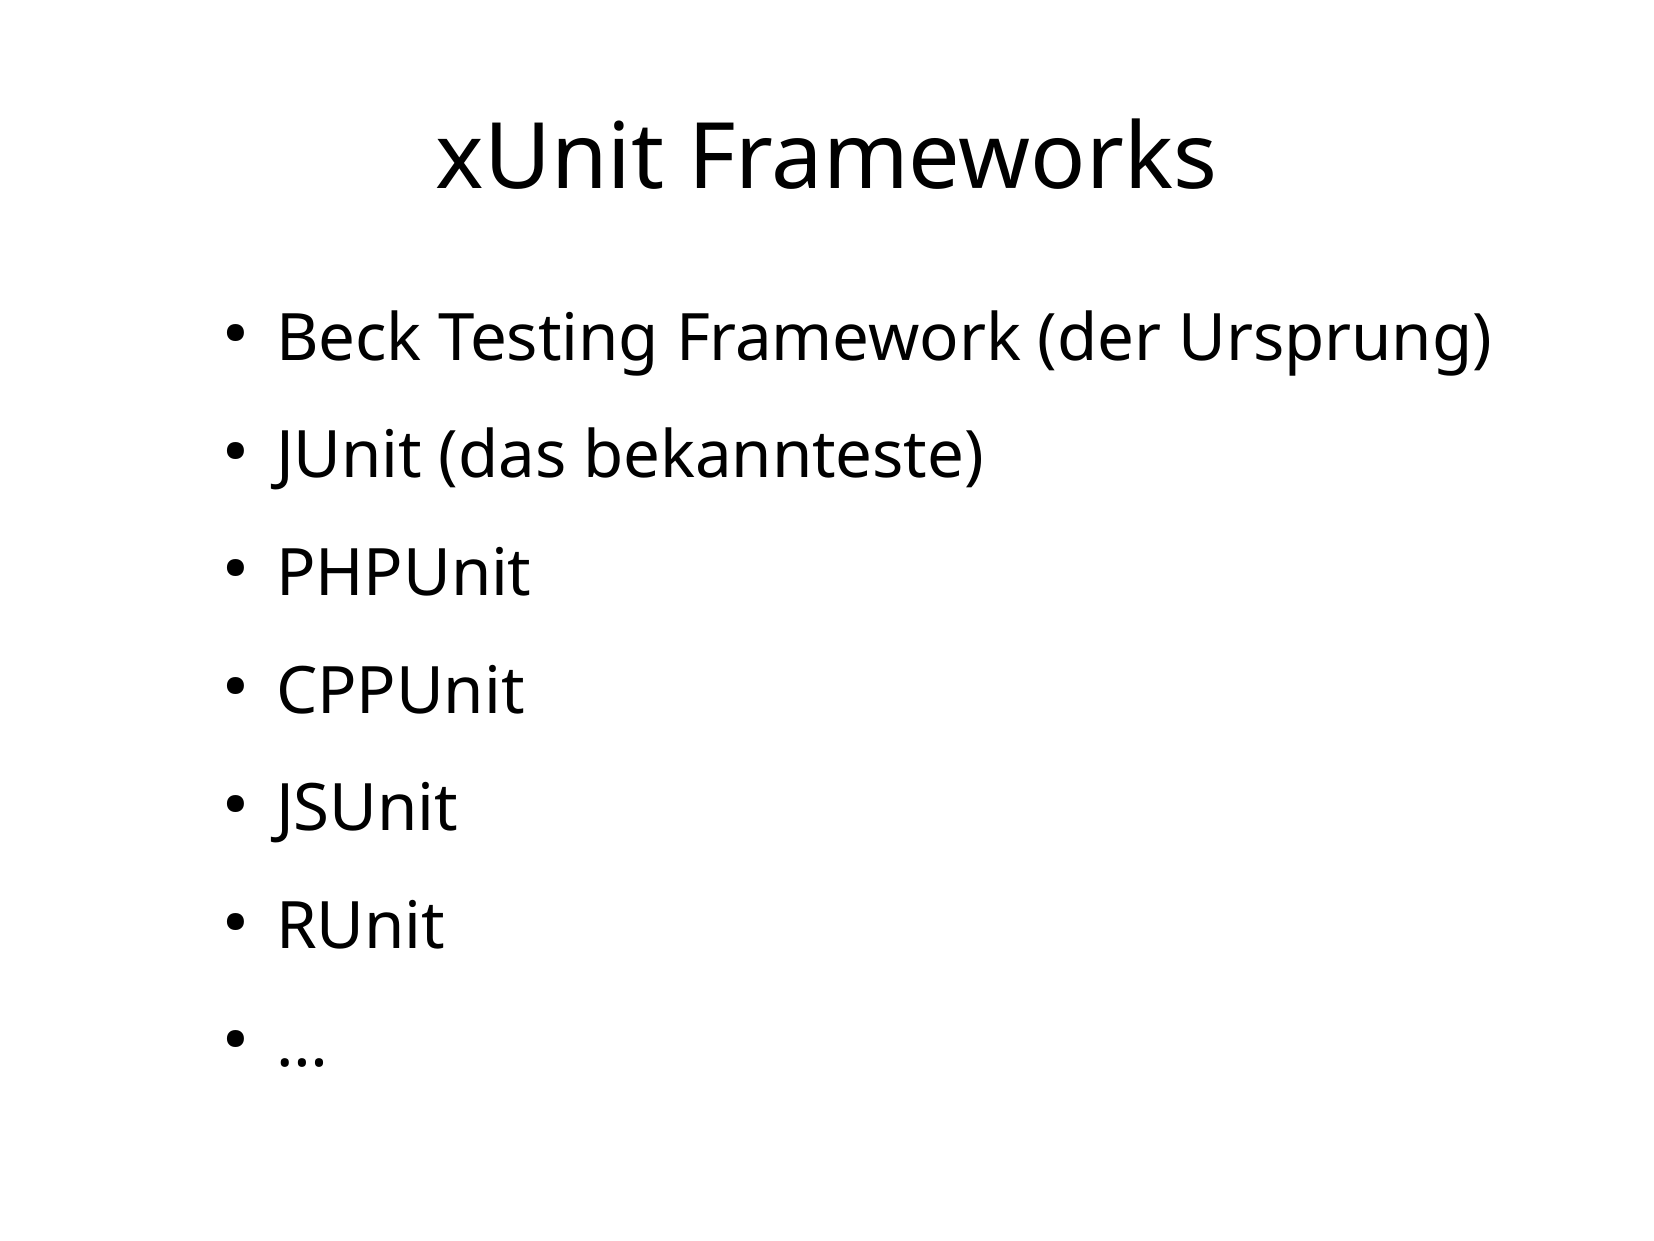

# xUnit Frameworks
Beck Testing Framework (der Ursprung)
JUnit (das bekannteste)
PHPUnit
CPPUnit
JSUnit
RUnit
…